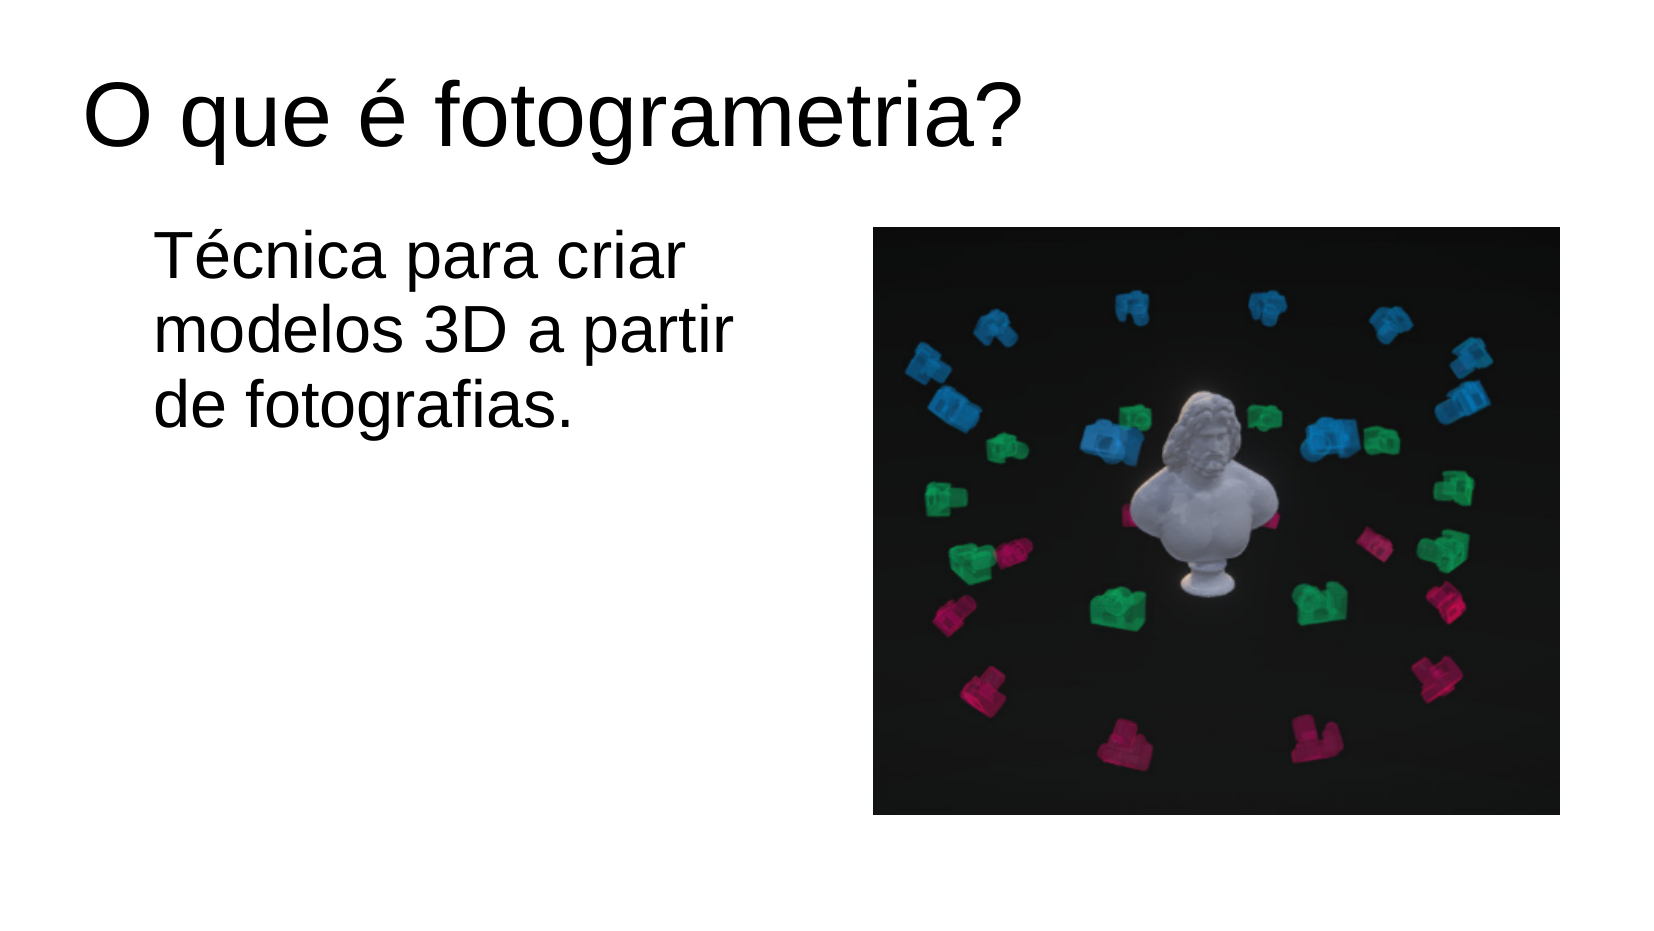

# O que é fotogrametria?
Técnica para criar modelos 3D a partir de fotografias.